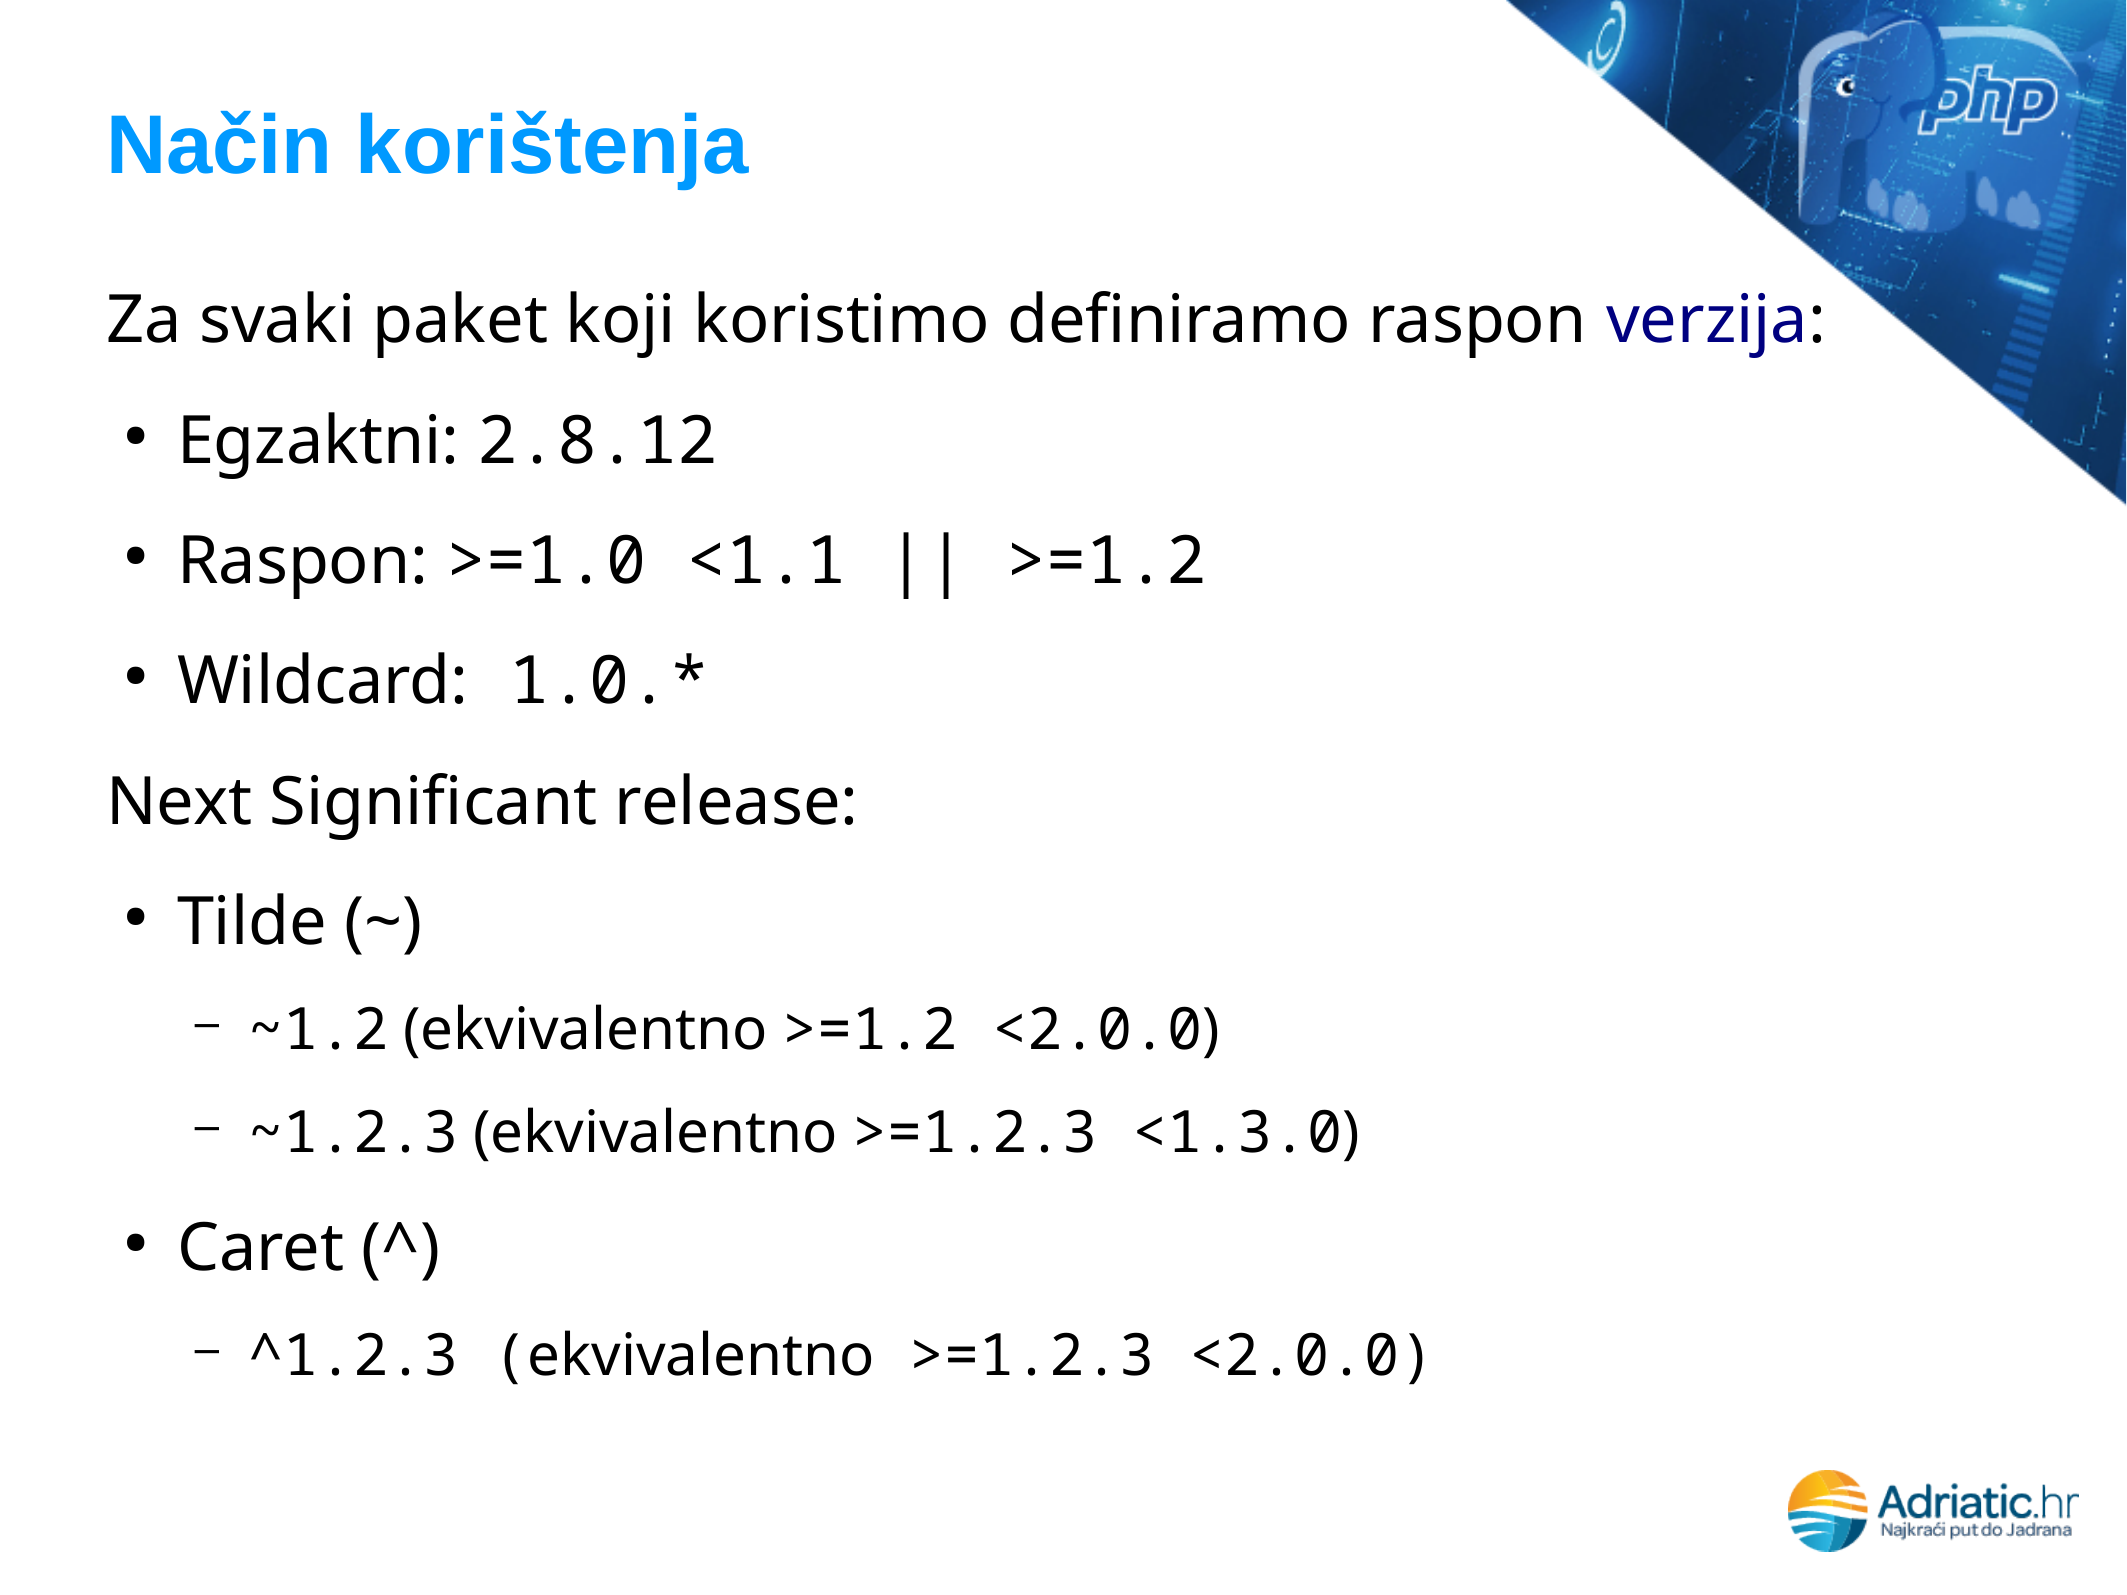

# Način korištenja
Za svaki paket koji koristimo definiramo raspon verzija:
Egzaktni: 2.8.12
Raspon: >=1.0 <1.1 || >=1.2
Wildcard: 1.0.*
Next Significant release:
Tilde (~)
~1.2 (ekvivalentno >=1.2 <2.0.0)
~1.2.3 (ekvivalentno >=1.2.3 <1.3.0)
Caret (^)
^1.2.3 (ekvivalentno >=1.2.3 <2.0.0)